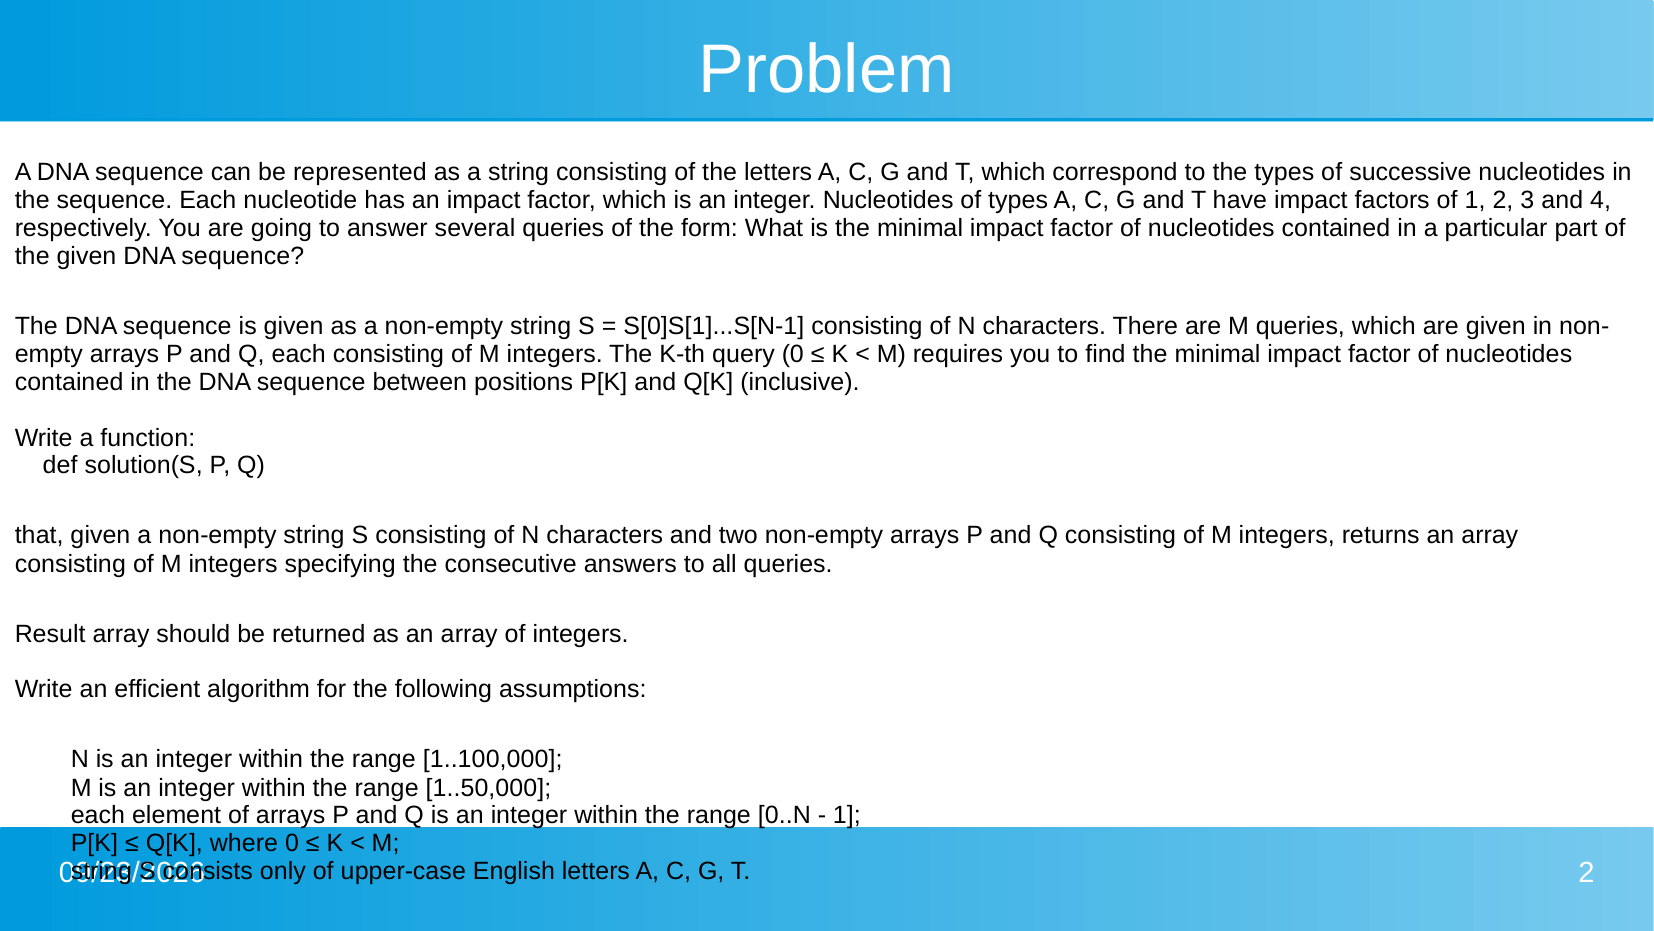

# Problem
A DNA sequence can be represented as a string consisting of the letters A, C, G and T, which correspond to the types of successive nucleotides in the sequence. Each nucleotide has an impact factor, which is an integer. Nucleotides of types A, C, G and T have impact factors of 1, 2, 3 and 4, respectively. You are going to answer several queries of the form: What is the minimal impact factor of nucleotides contained in a particular part of the given DNA sequence?
The DNA sequence is given as a non-empty string S = S[0]S[1]...S[N-1] consisting of N characters. There are M queries, which are given in non-empty arrays P and Q, each consisting of M integers. The K-th query (0 ≤ K < M) requires you to find the minimal impact factor of nucleotides contained in the DNA sequence between positions P[K] and Q[K] (inclusive).
Write a function:
 def solution(S, P, Q)
that, given a non-empty string S consisting of N characters and two non-empty arrays P and Q consisting of M integers, returns an array consisting of M integers specifying the consecutive answers to all queries.
Result array should be returned as an array of integers.
Write an efficient algorithm for the following assumptions:
 N is an integer within the range [1..100,000];
 M is an integer within the range [1..50,000];
 each element of arrays P and Q is an integer within the range [0..N - 1];
 P[K] ≤ Q[K], where 0 ≤ K < M;
 string S consists only of upper-case English letters A, C, G, T.
2